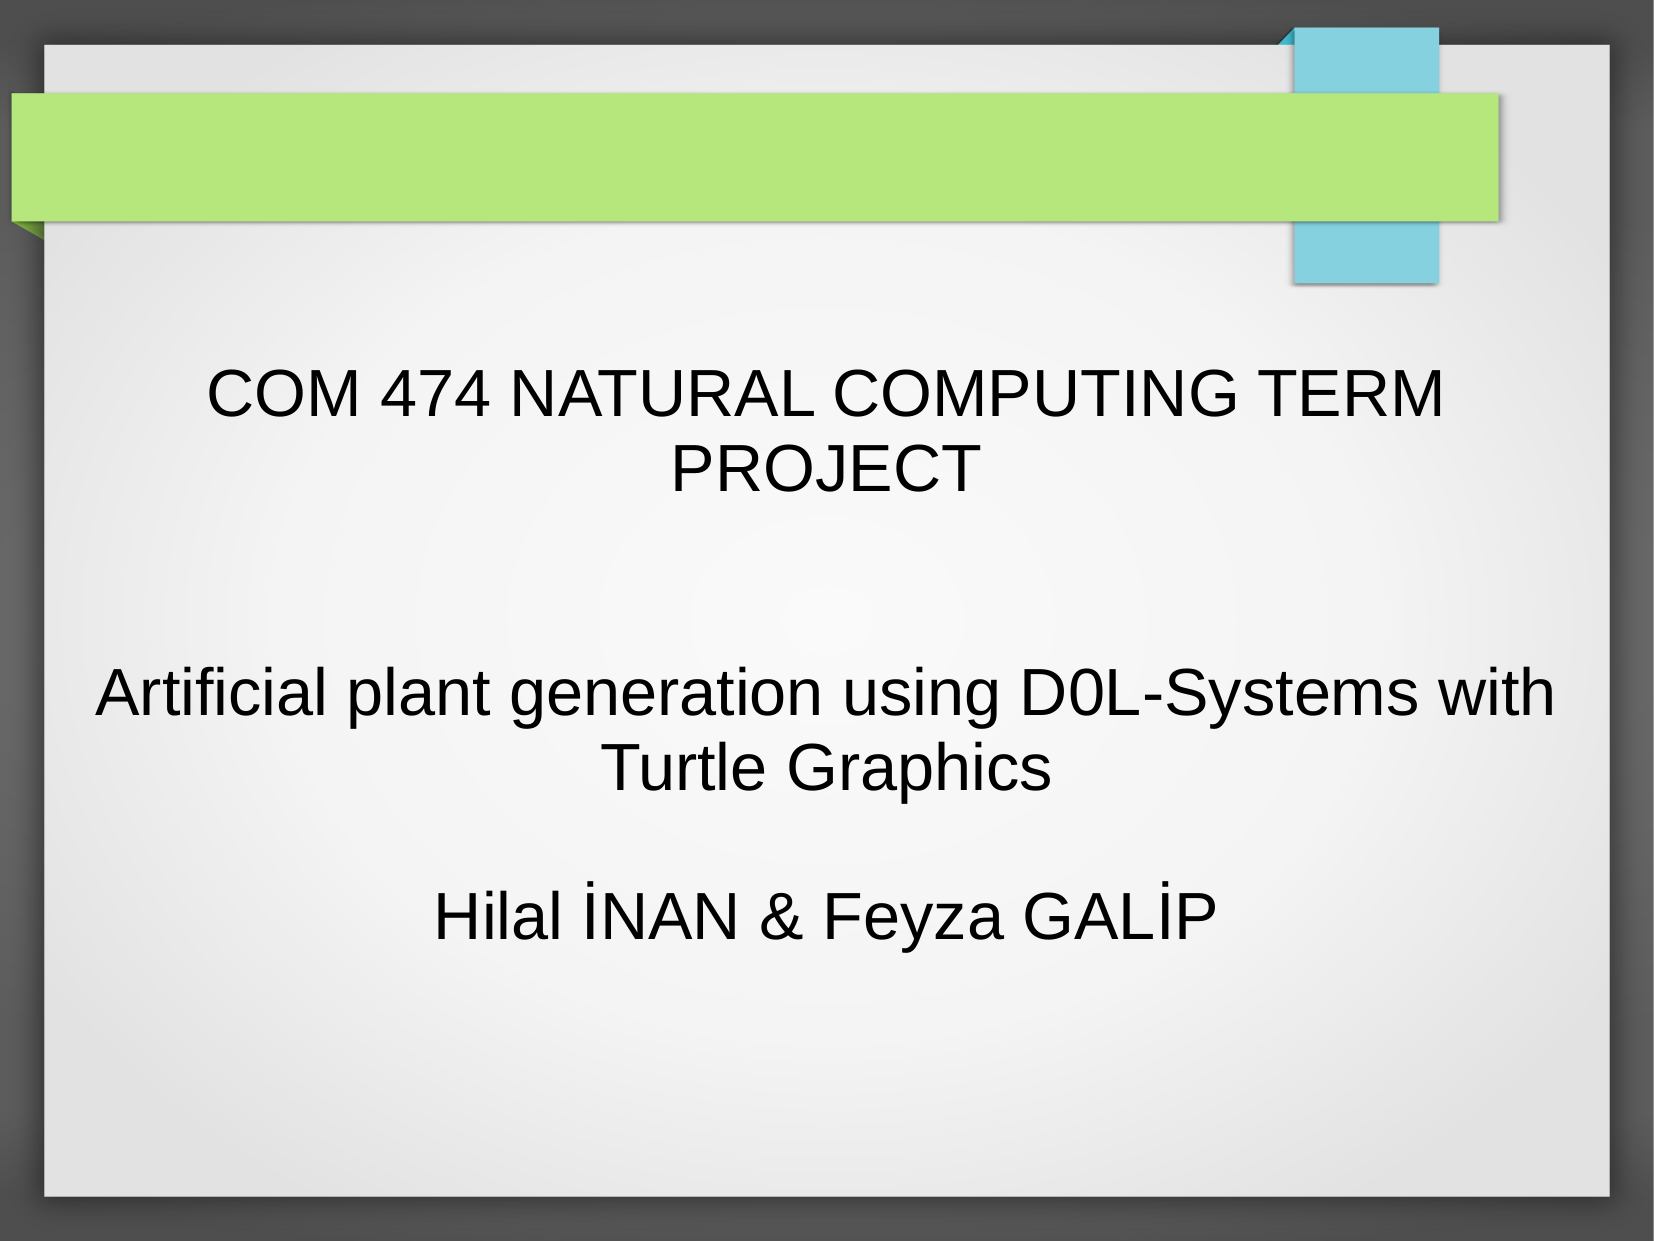

#
COM 474 NATURAL COMPUTING TERM PROJECT
Artificial plant generation using D0L-Systems with Turtle Graphics
Hilal İNAN & Feyza GALİP